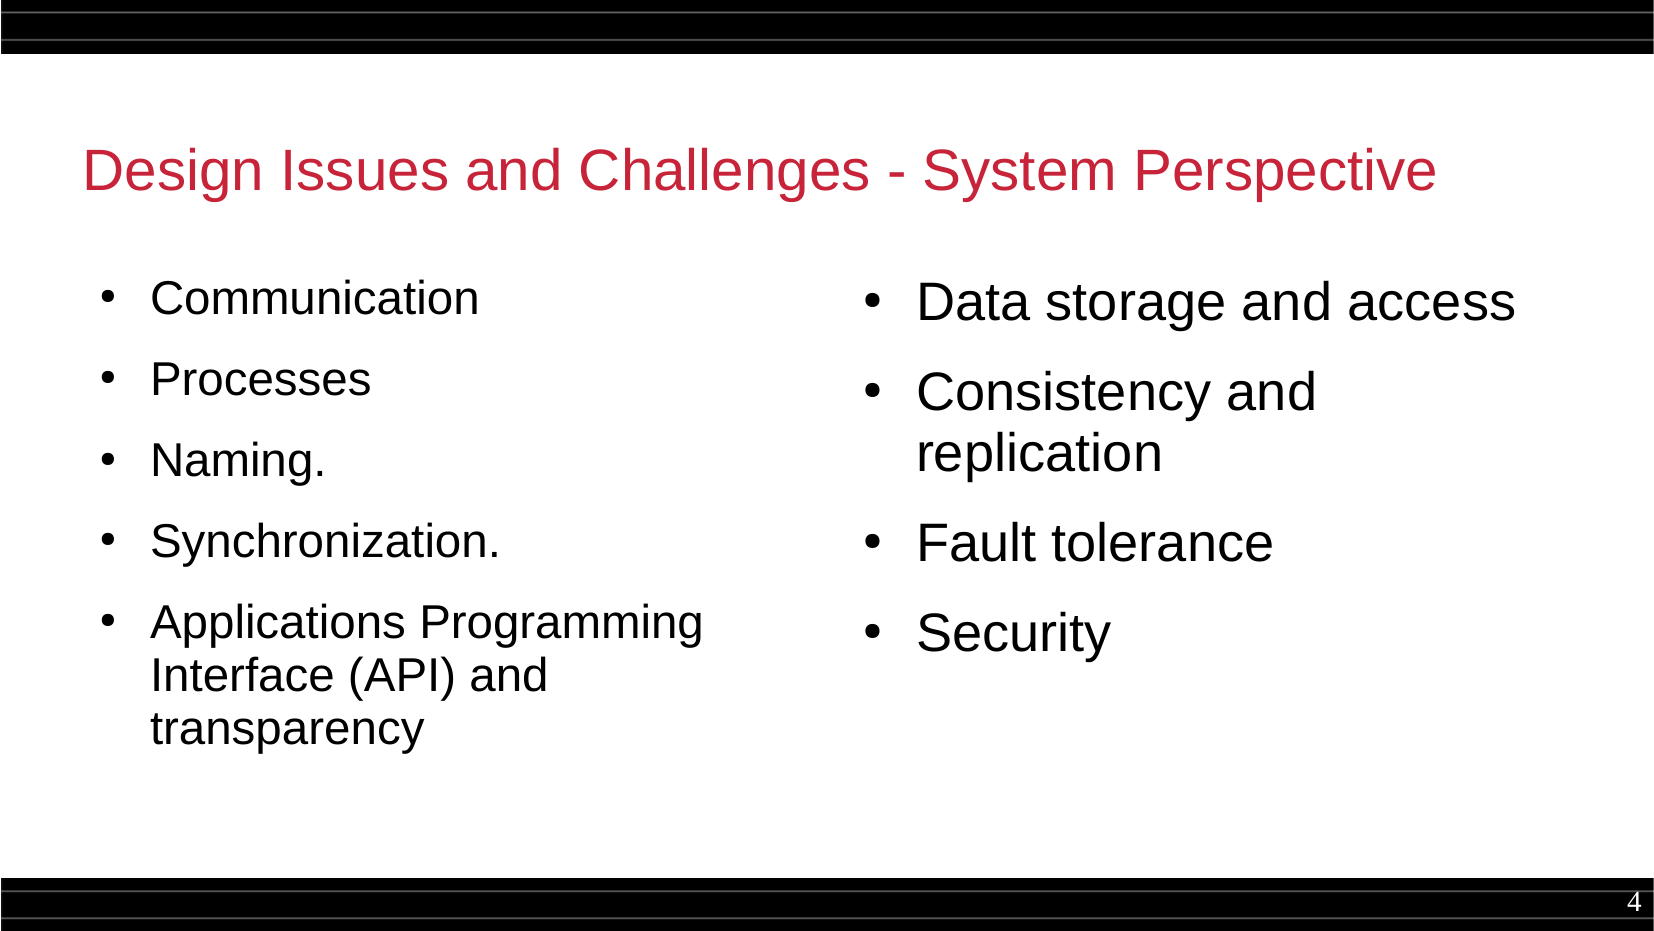

# Design Issues and Challenges - System Perspective
Communication
Processes
Naming.
Synchronization.
Applications Programming Interface (API) and transparency
Data storage and access
Consistency and replication
Fault tolerance
Security